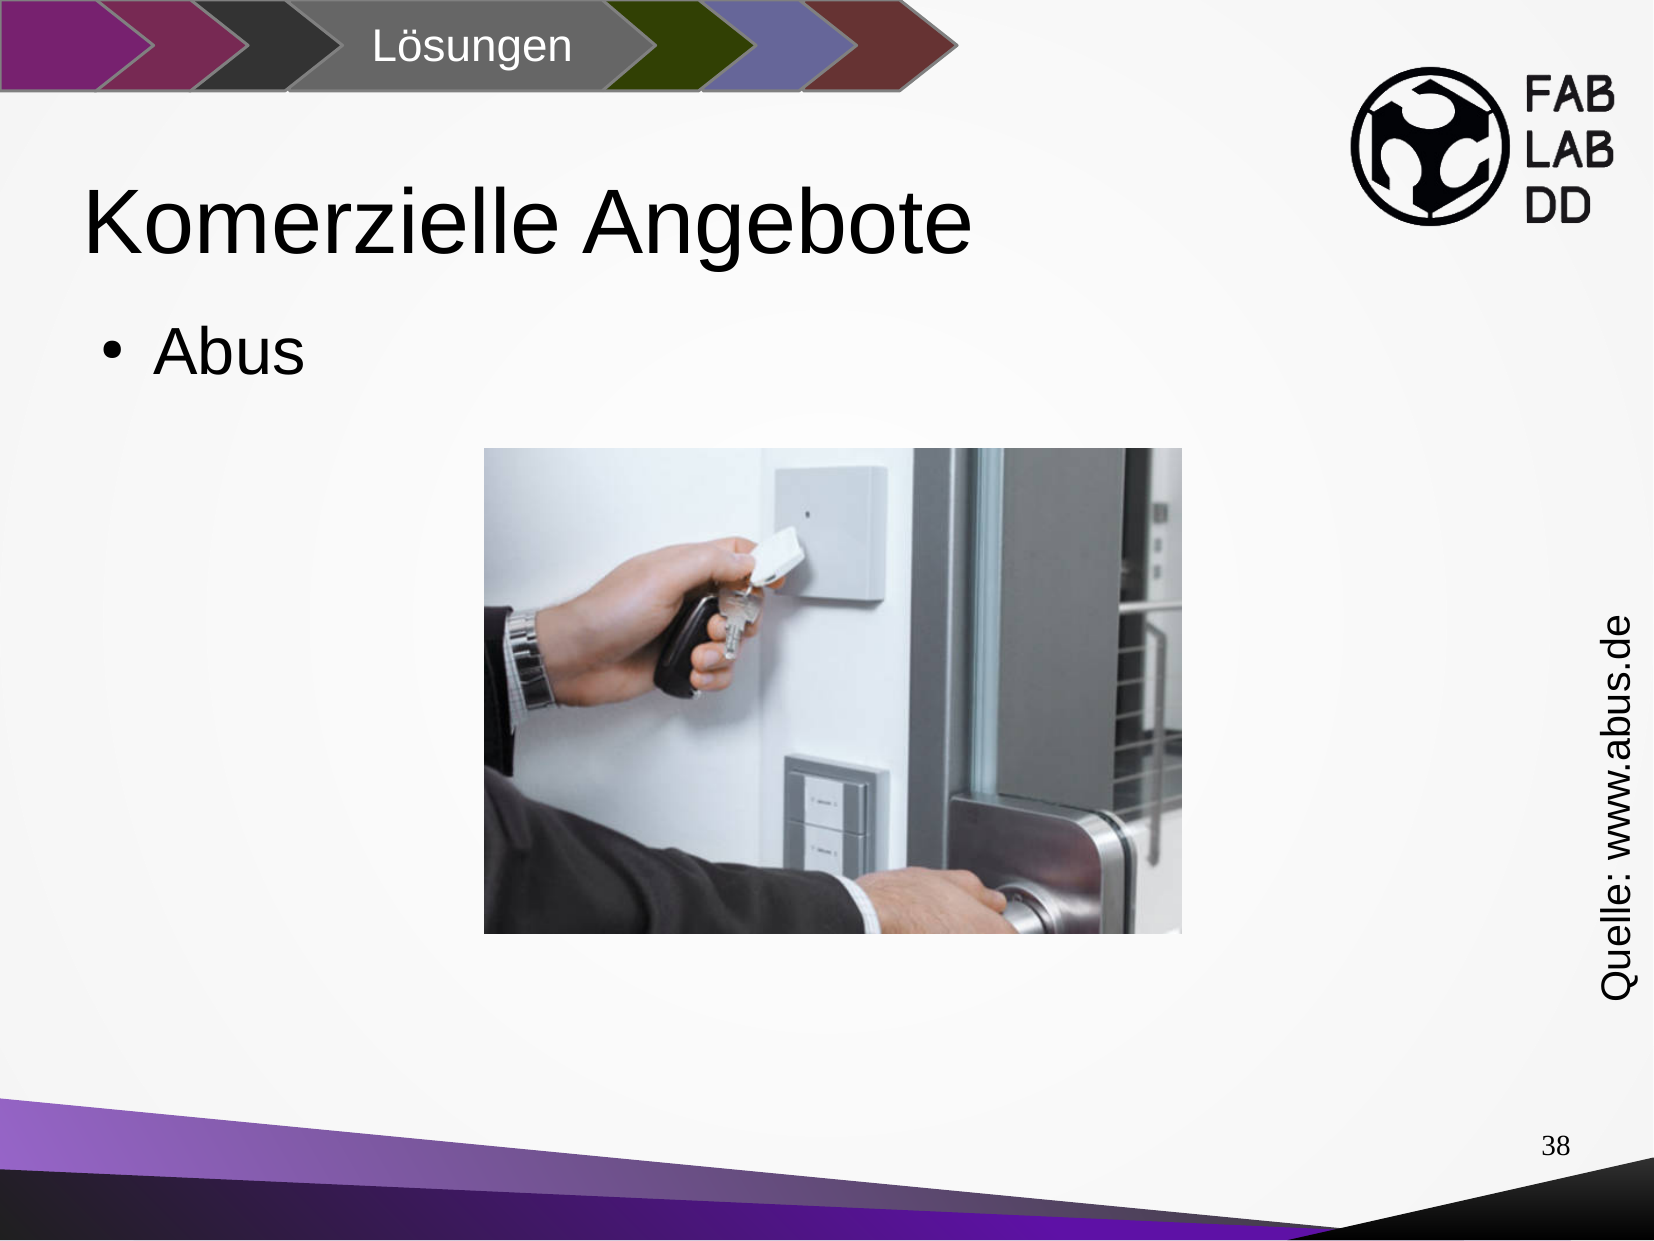

Lösungen
# Komerzielle Angebote
Abus
Quelle: www.abus.de